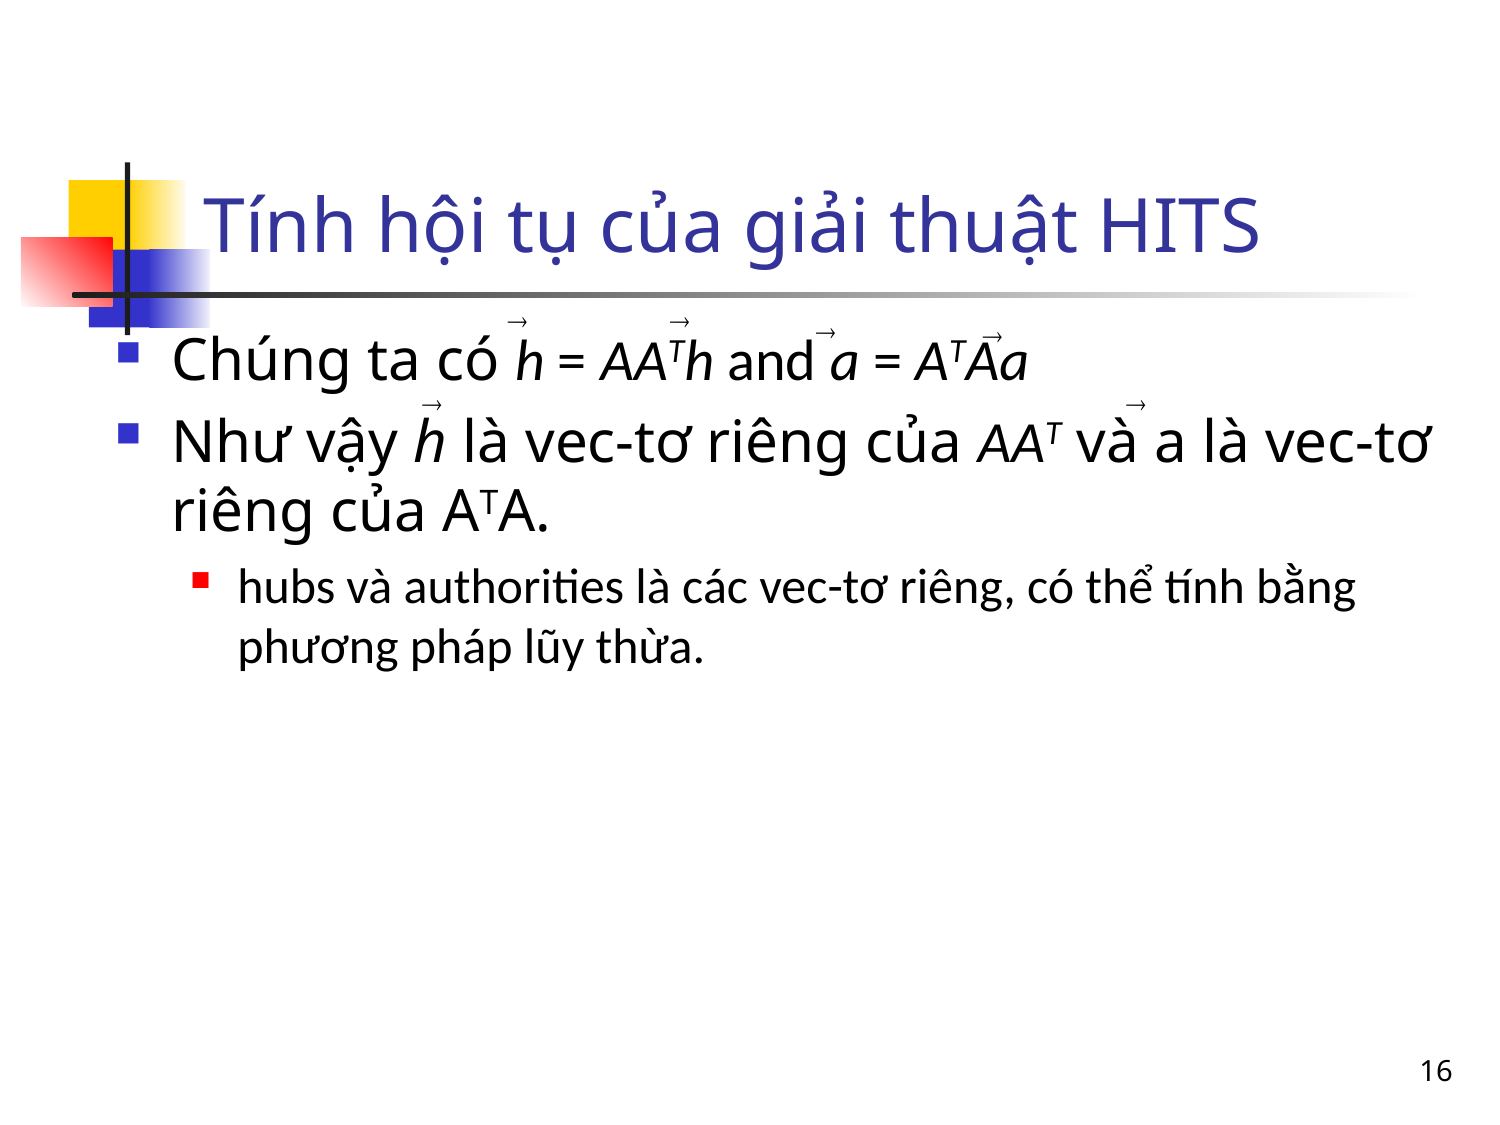

# Tính hội tụ của giải thuật HITS
Chúng ta có h = AATh and a = ATAa
Như vậy h là vec-tơ riêng của AAT và a là vec-tơ riêng của ATA.
hubs và authorities là các vec-tơ riêng, có thể tính bằng phương pháp lũy thừa.